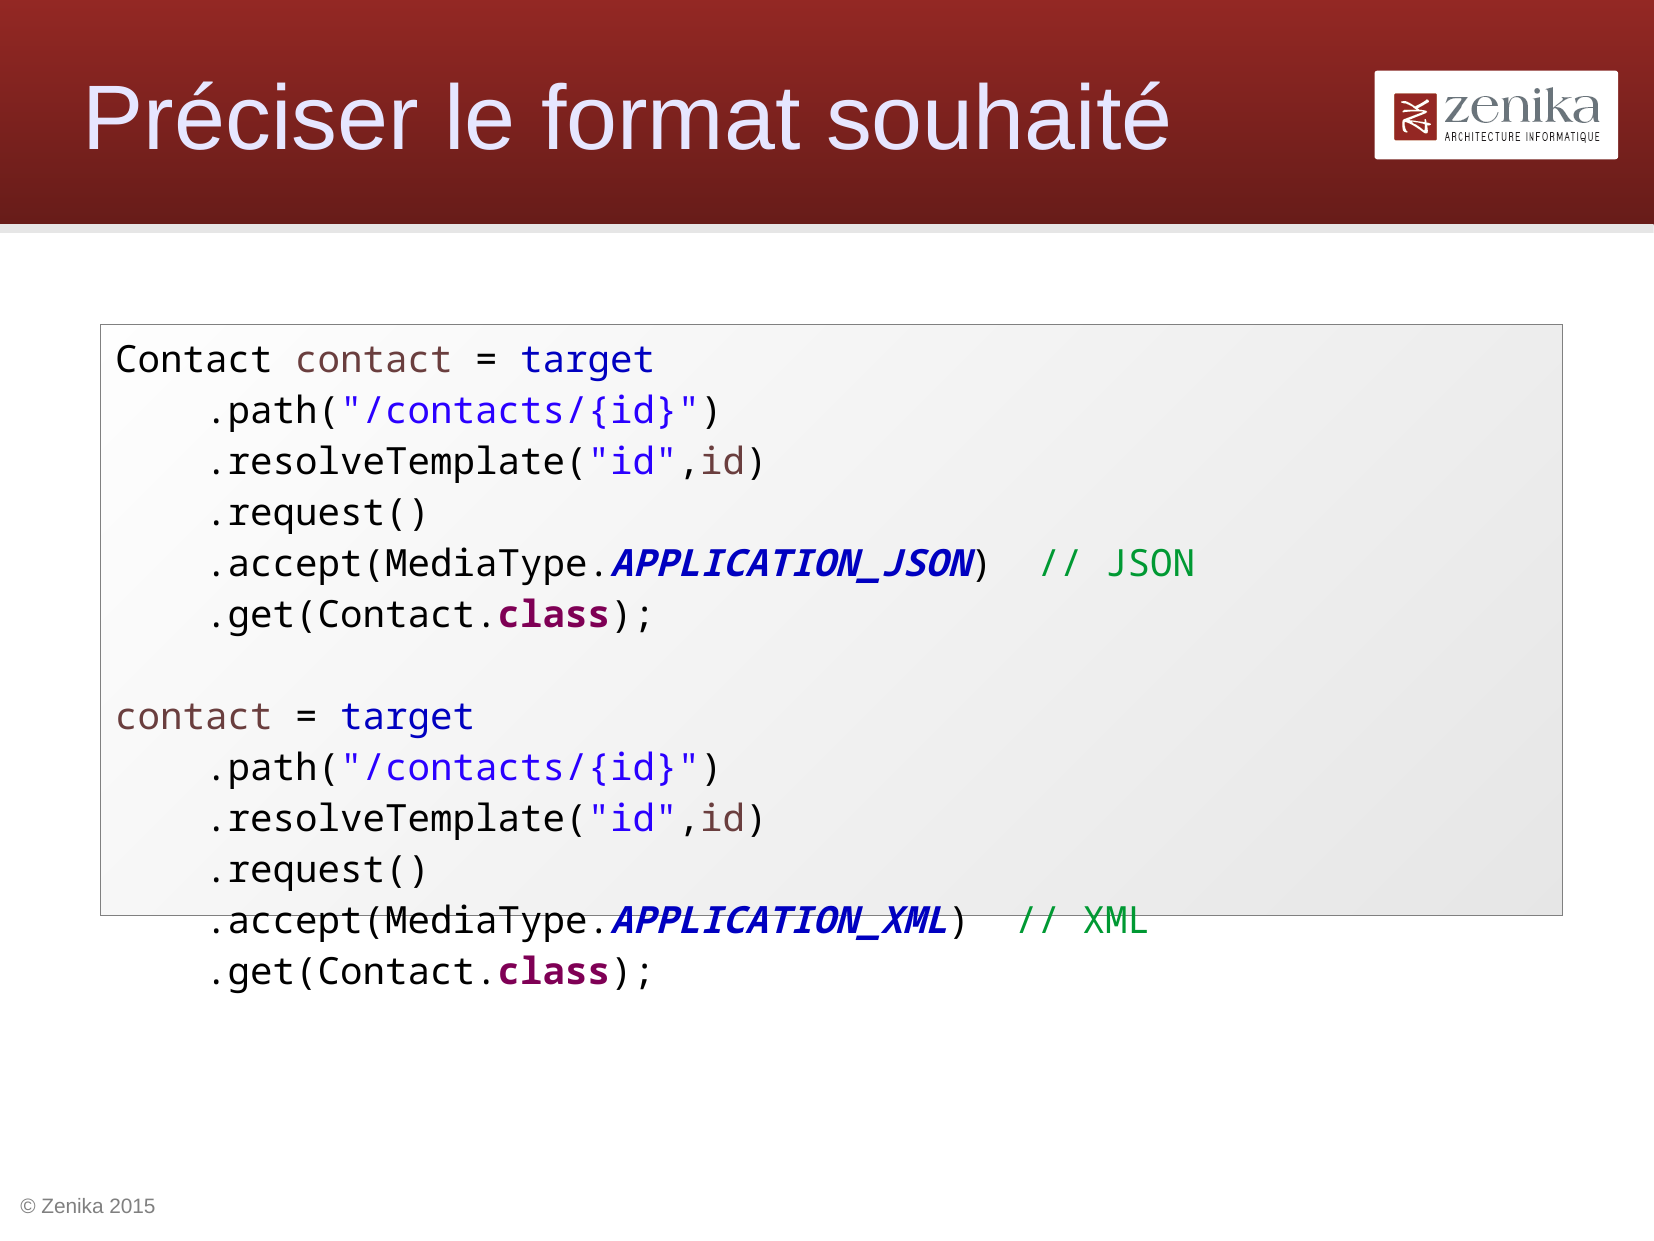

# Préciser le format souhaité
Contact contact = target
 .path("/contacts/{id}")
 .resolveTemplate("id",id)
 .request()
 .accept(MediaType.APPLICATION_JSON) // JSON
 .get(Contact.class);
contact = target
 .path("/contacts/{id}")
 .resolveTemplate("id",id)
 .request()
 .accept(MediaType.APPLICATION_XML) // XML
 .get(Contact.class);